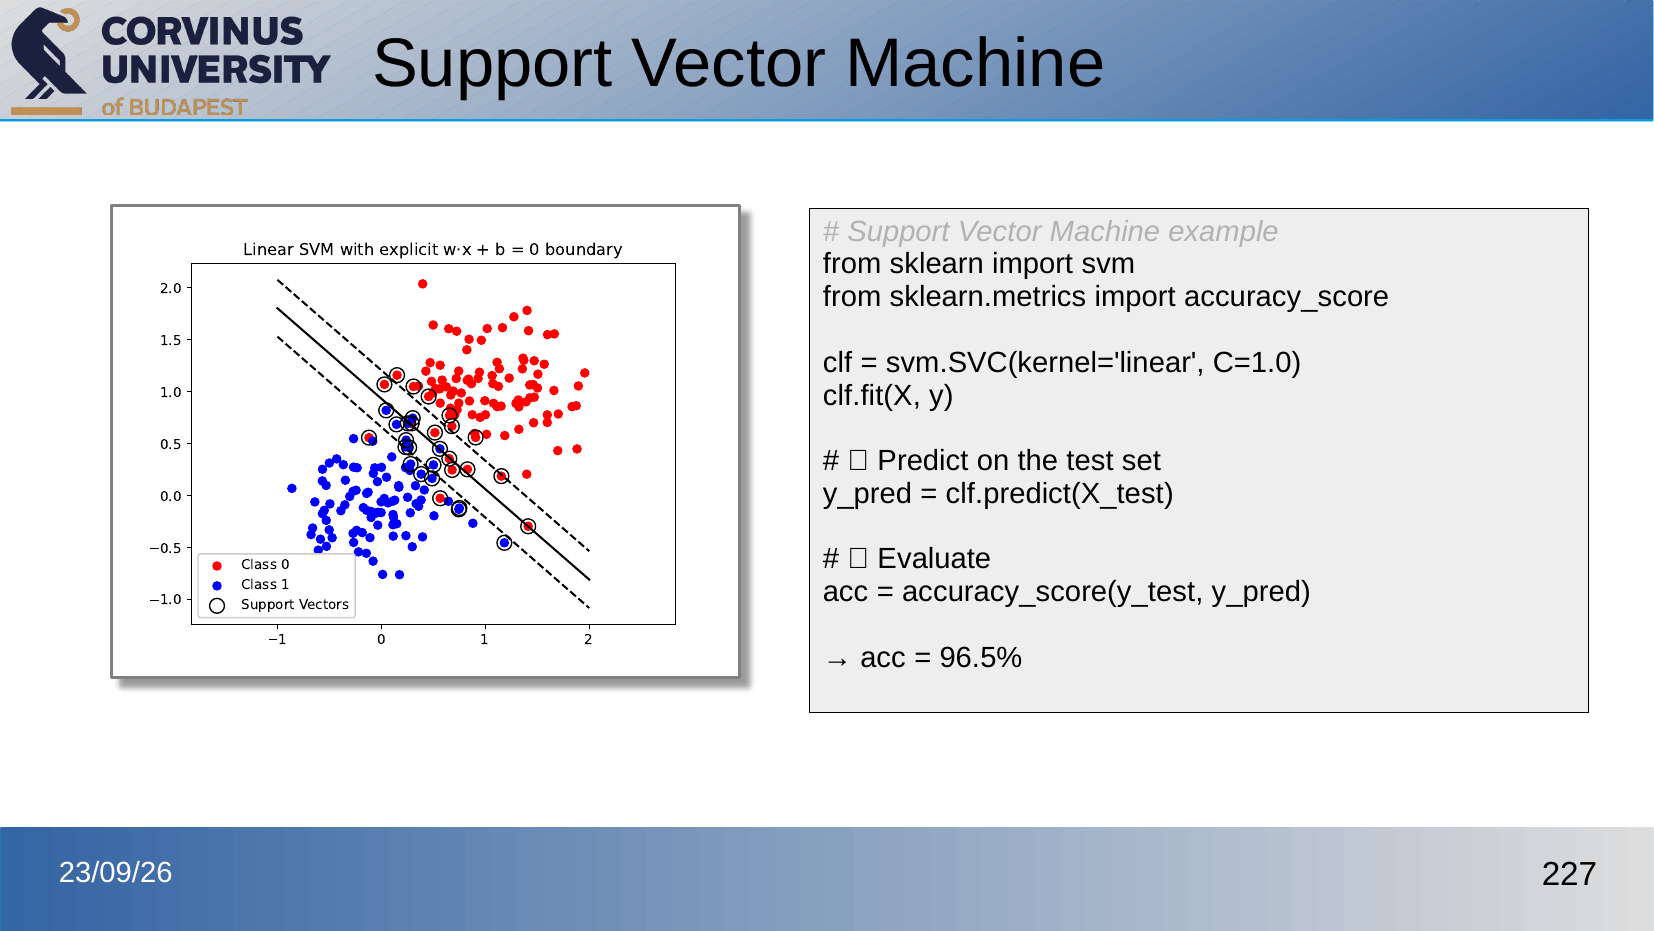

# Support Vector Machine
# Support Vector Machine example from sklearn import svm from sklearn.metrics import accuracy_score
clf = svm.SVC(kernel='linear', C=1.0)
clf.fit(X, y)
# 🔮 Predict on the test set
y_pred = clf.predict(X_test)
# 🧮 Evaluate
acc = accuracy_score(y_test, y_pred)
→ acc = 96.5%